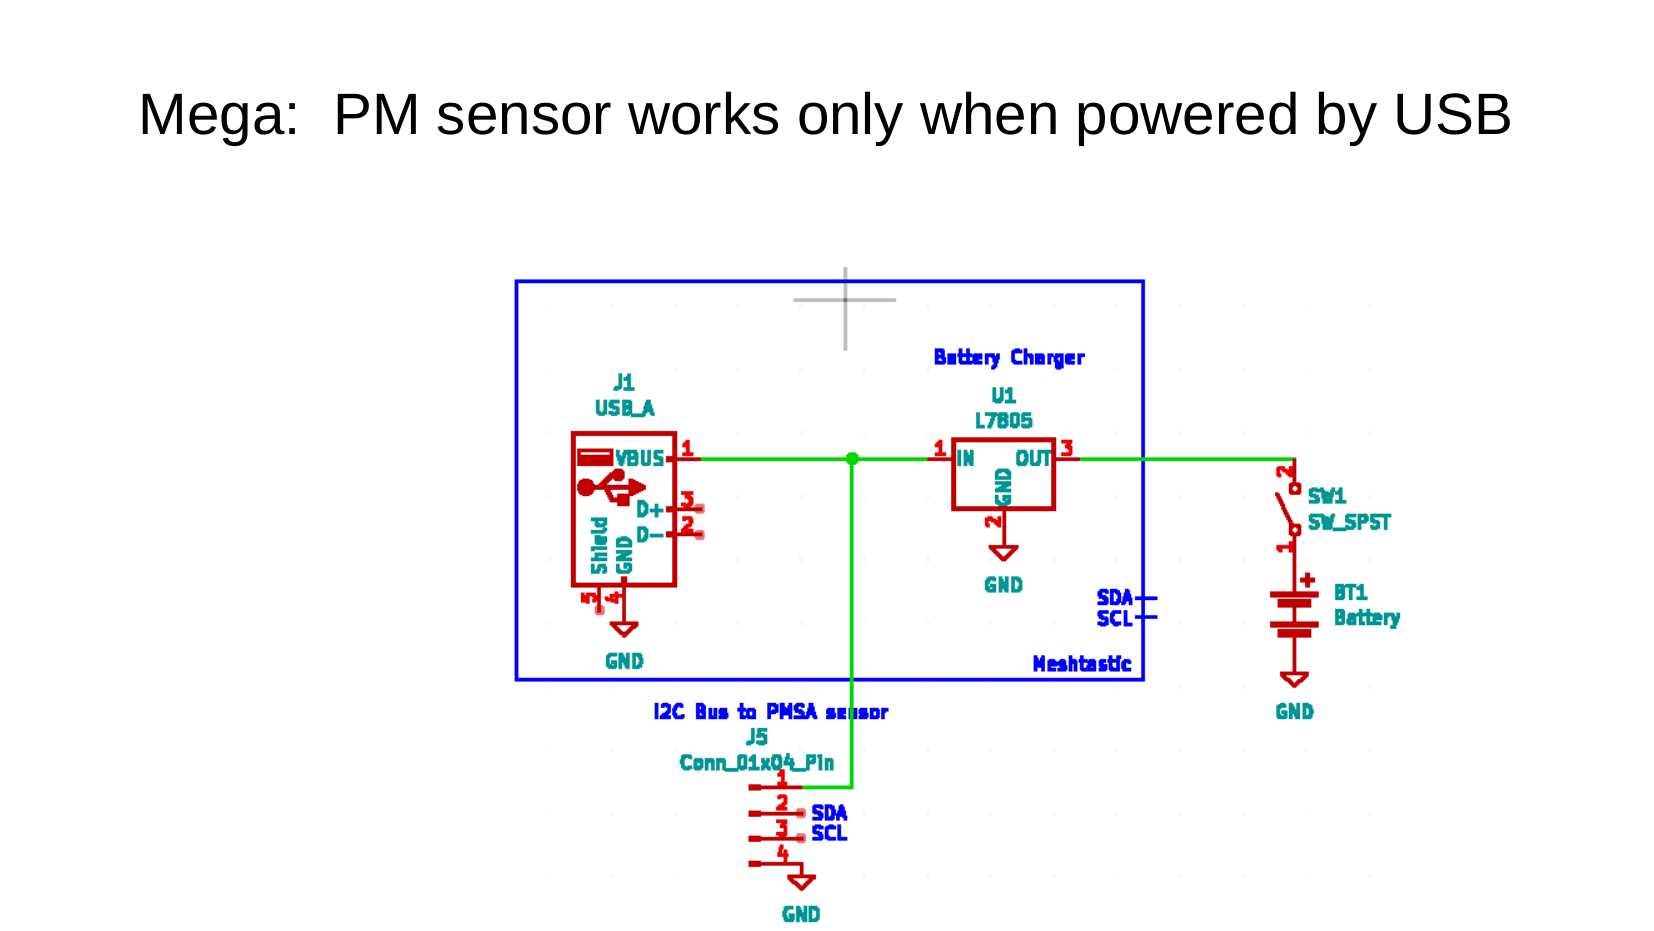

# Mega: PM sensor works only when powered by USB